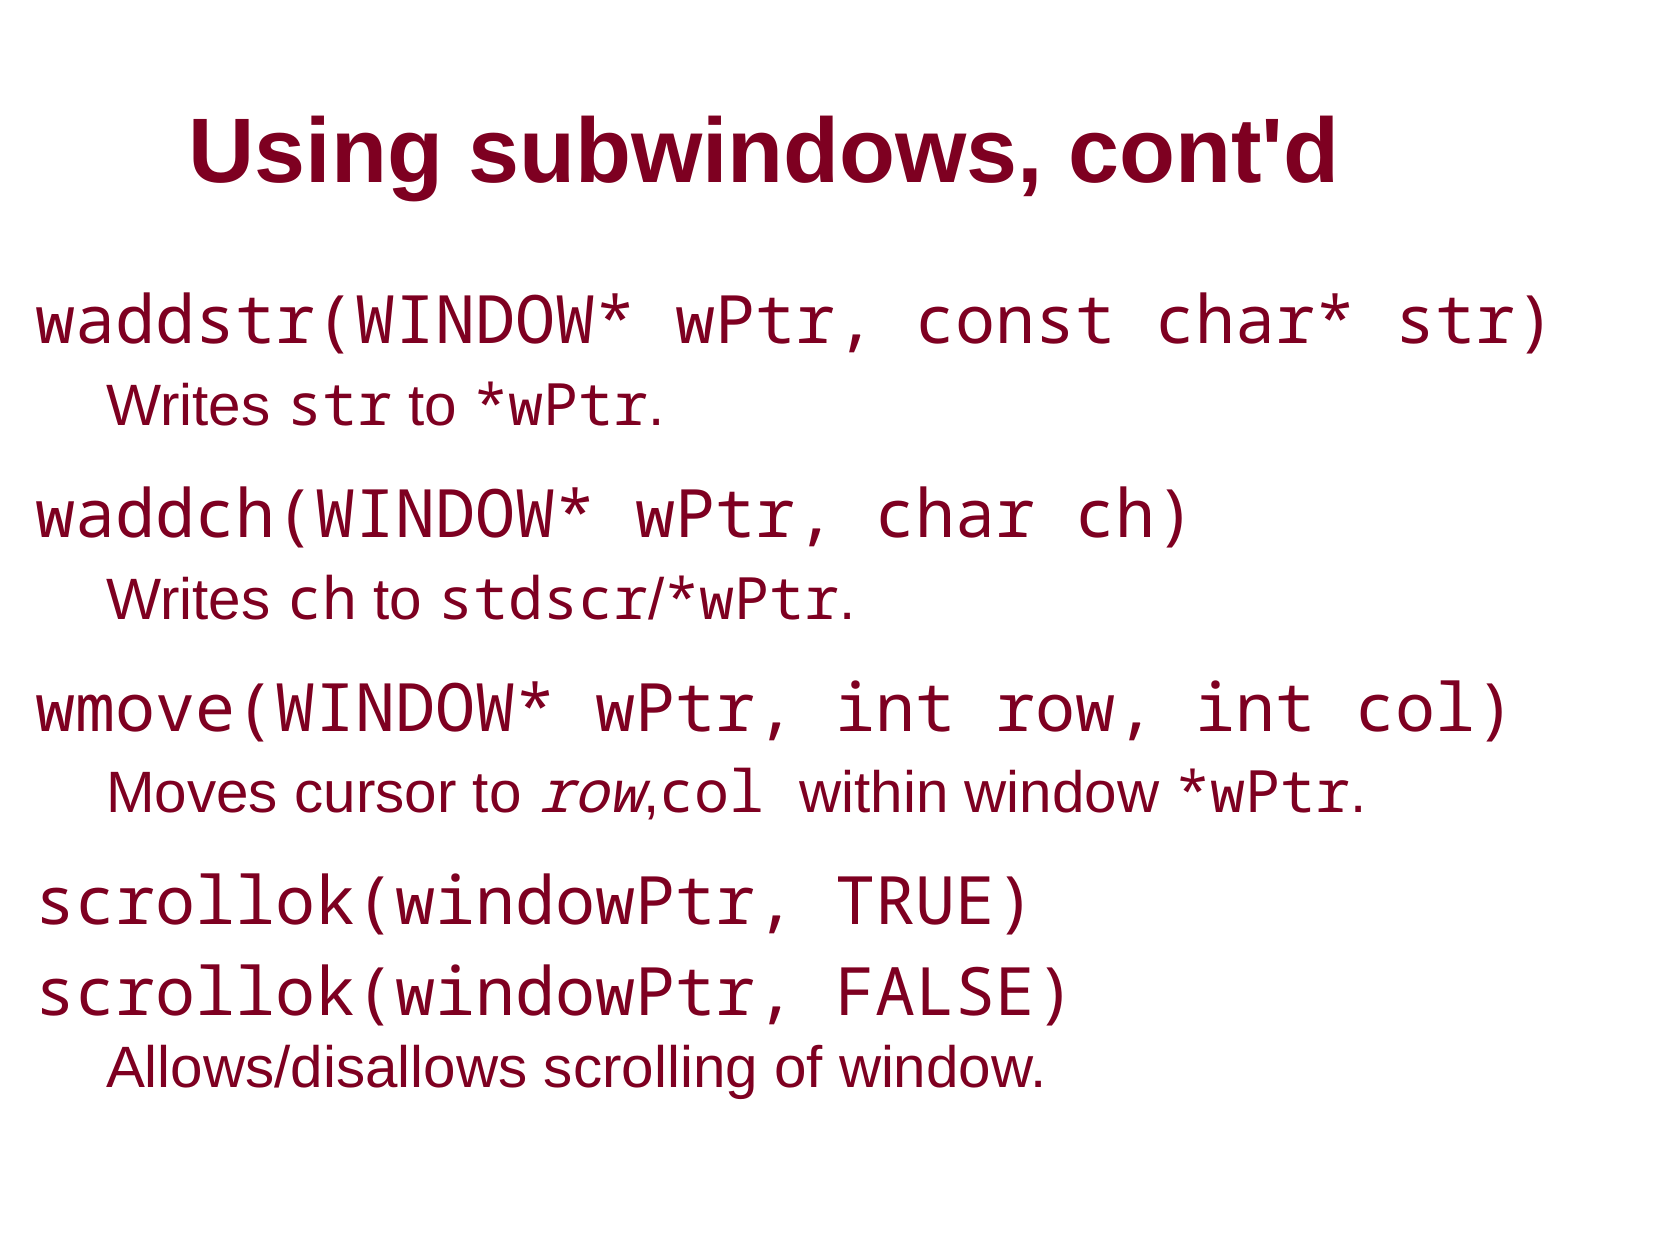

# Using subwindows, cont'd
waddstr(WINDOW* wPtr, const char* str)
Writes str to *wPtr.
waddch(WINDOW* wPtr, char ch)
Writes ch to stdscr/*wPtr.
wmove(WINDOW* wPtr, int row, int col)
Moves cursor to row,col within window *wPtr.
scrollok(windowPtr, TRUE)
scrollok(windowPtr, FALSE)
Allows/disallows scrolling of window.